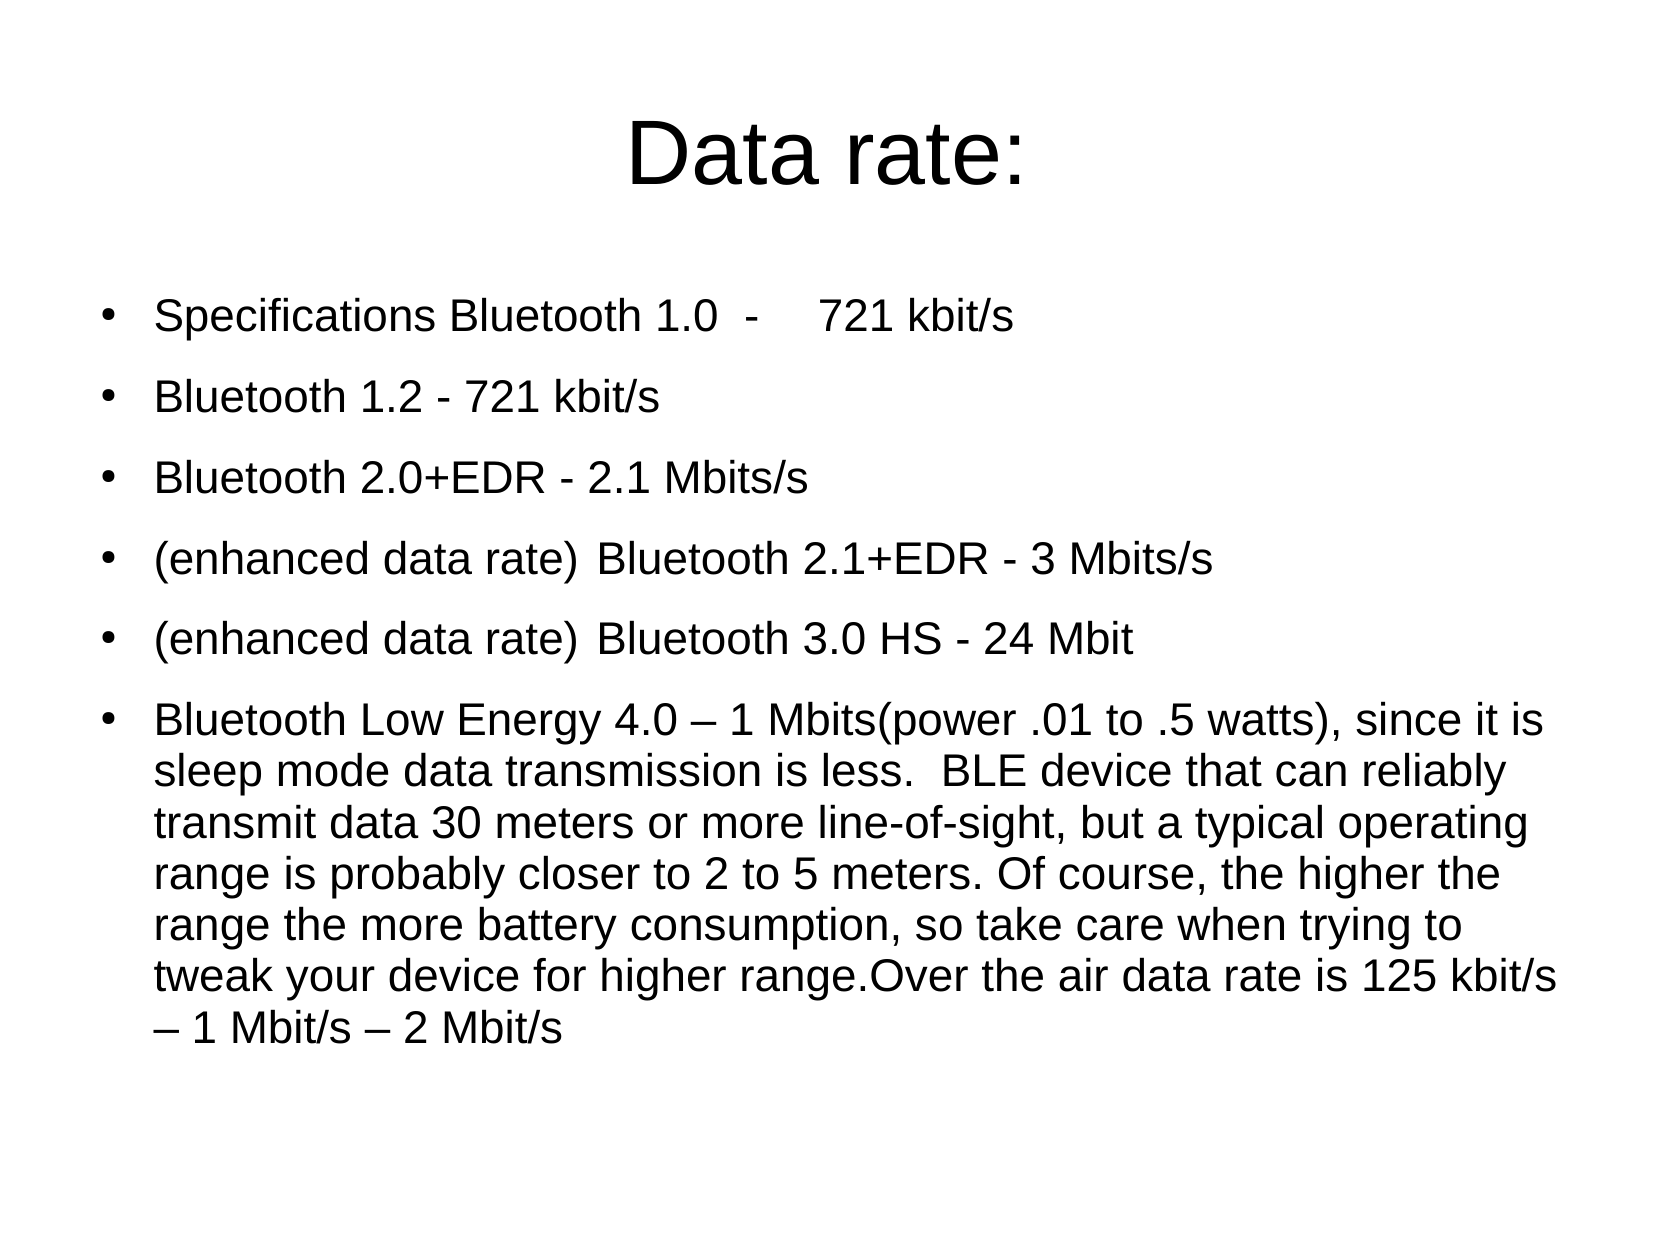

# Data rate:
Specifications	Bluetooth 1.0	- 	721 kbit/s
Bluetooth 1.2 - 721 kbit/s
Bluetooth 2.0+EDR - 2.1 Mbits/s
(enhanced data rate)	Bluetooth 2.1+EDR - 3 Mbits/s
(enhanced data rate)	Bluetooth 3.0 HS - 24 Mbit
Bluetooth Low Energy 4.0 – 1 Mbits(power .01 to .5 watts), since it is sleep mode data transmission is less. BLE device that can reliably transmit data 30 meters or more line-of-sight, but a typical operating range is probably closer to 2 to 5 meters. Of course, the higher the range the more battery consumption, so take care when trying to tweak your device for higher range.Over the air data rate is 125 kbit/s – 1 Mbit/s – 2 Mbit/s